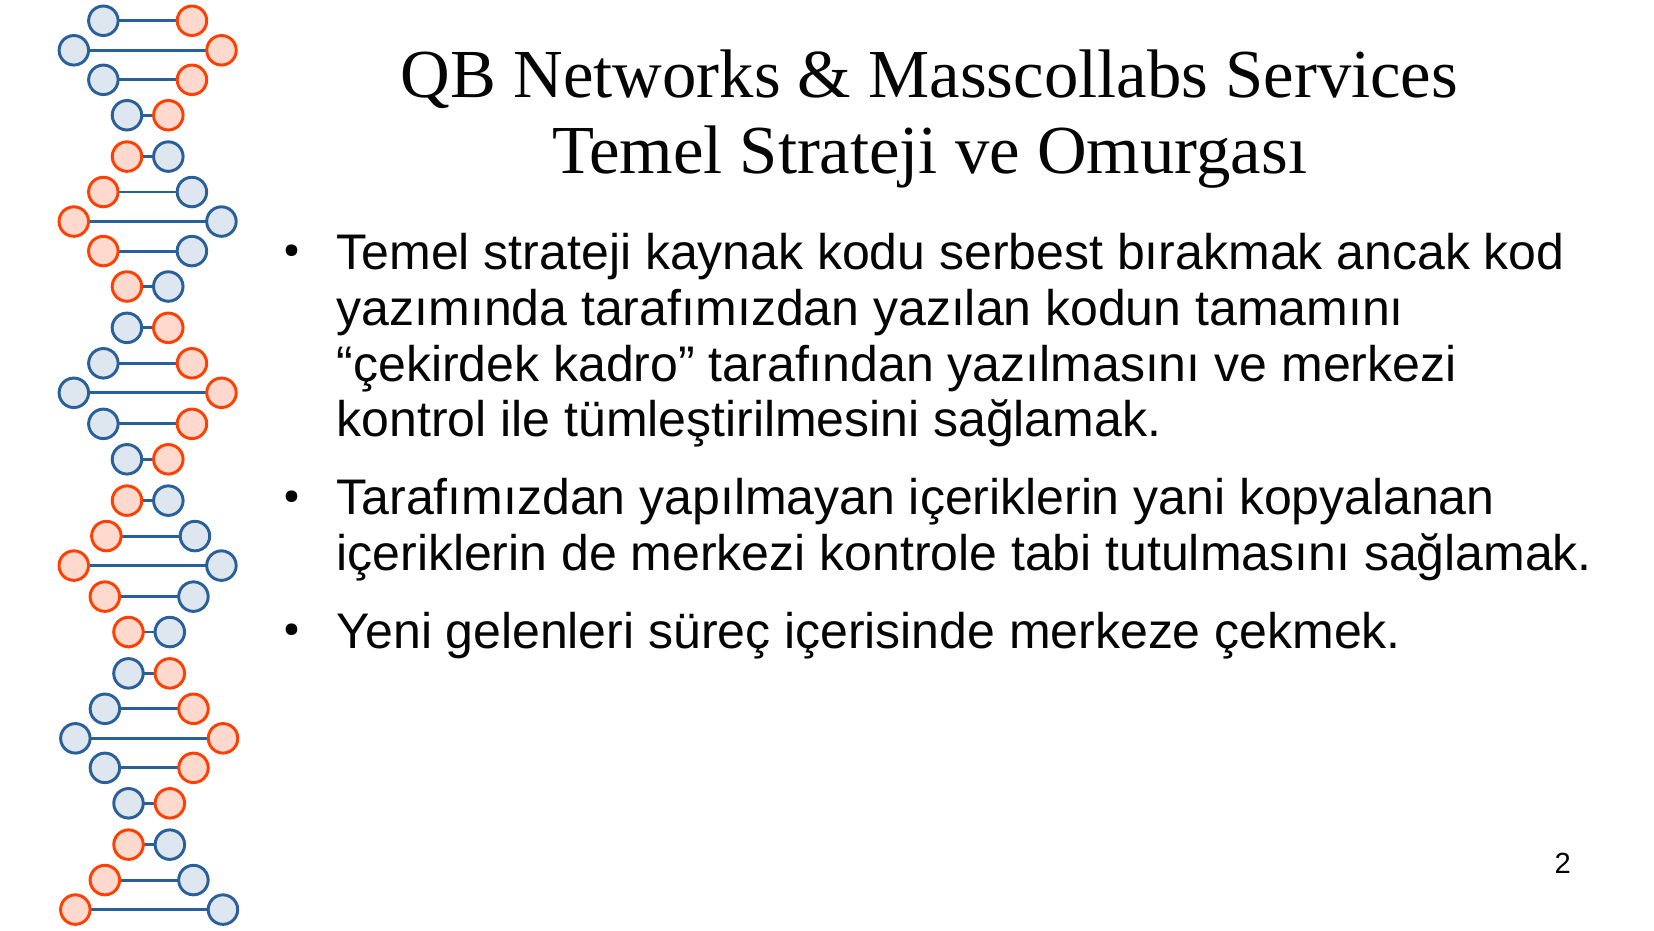

# QB Networks & Masscollabs Services Temel Strateji ve Omurgası
Temel strateji kaynak kodu serbest bırakmak ancak kod yazımında tarafımızdan yazılan kodun tamamını “çekirdek kadro” tarafından yazılmasını ve merkezi kontrol ile tümleştirilmesini sağlamak.
Tarafımızdan yapılmayan içeriklerin yani kopyalanan içeriklerin de merkezi kontrole tabi tutulmasını sağlamak.
Yeni gelenleri süreç içerisinde merkeze çekmek.
2